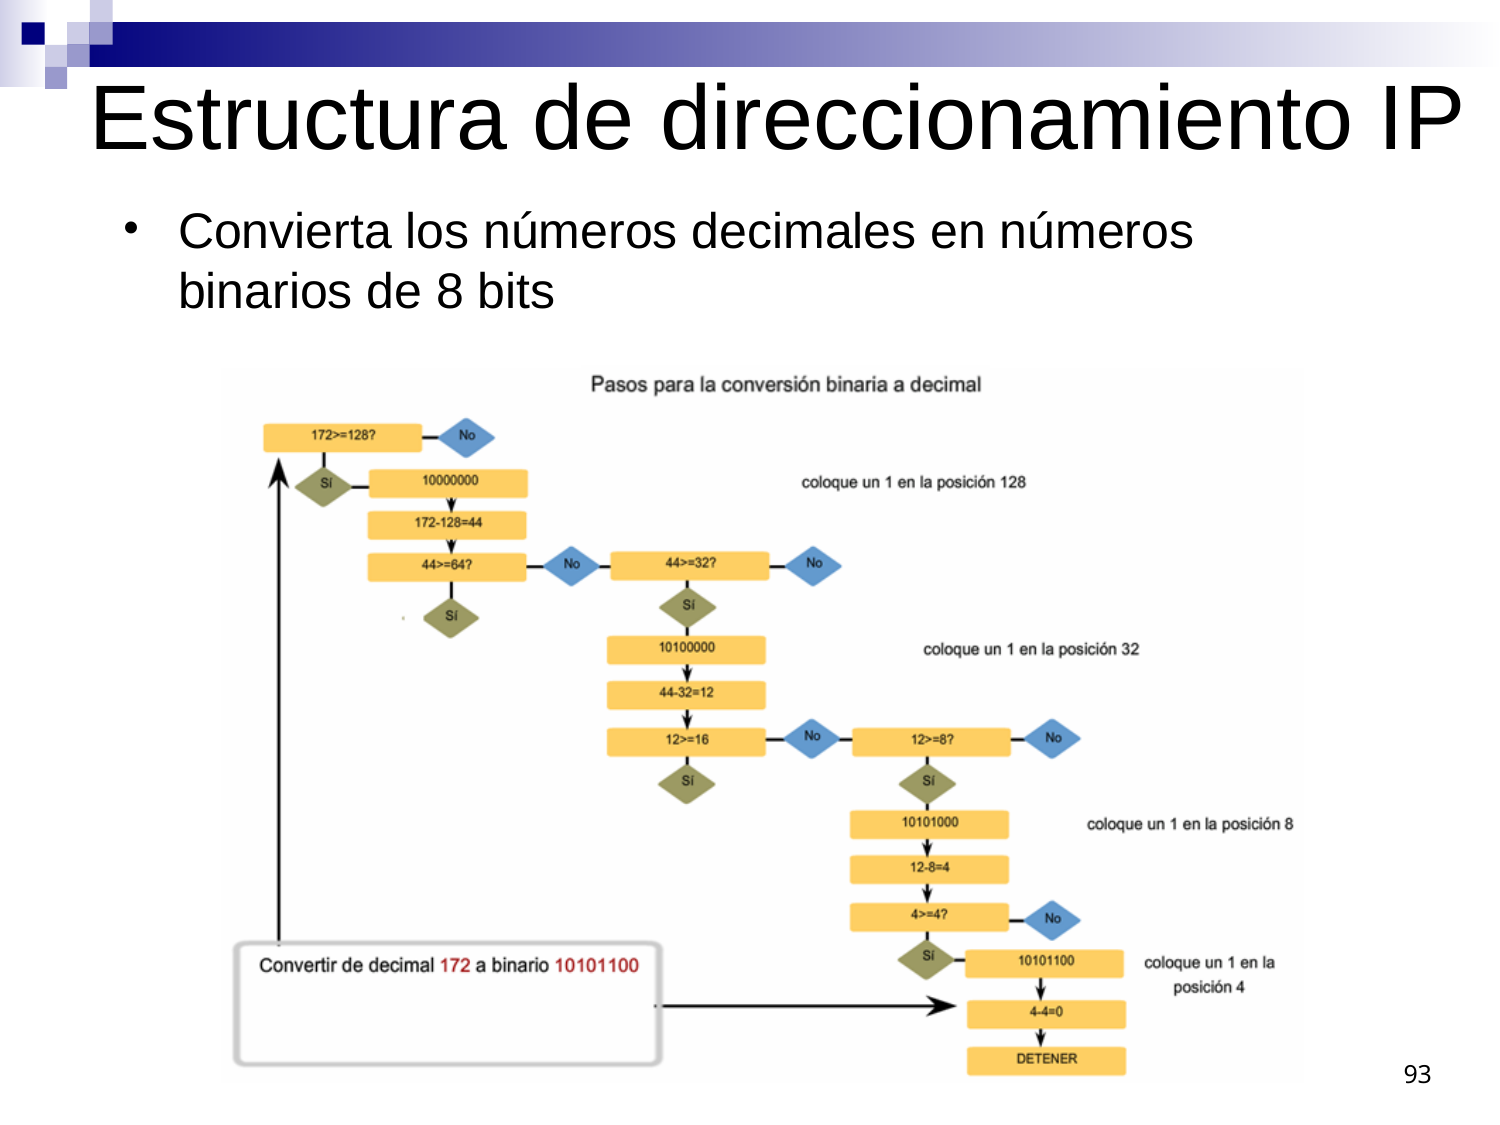

Estructura de direccionamiento IP
Convierta los números decimales en números binarios de 8 bits